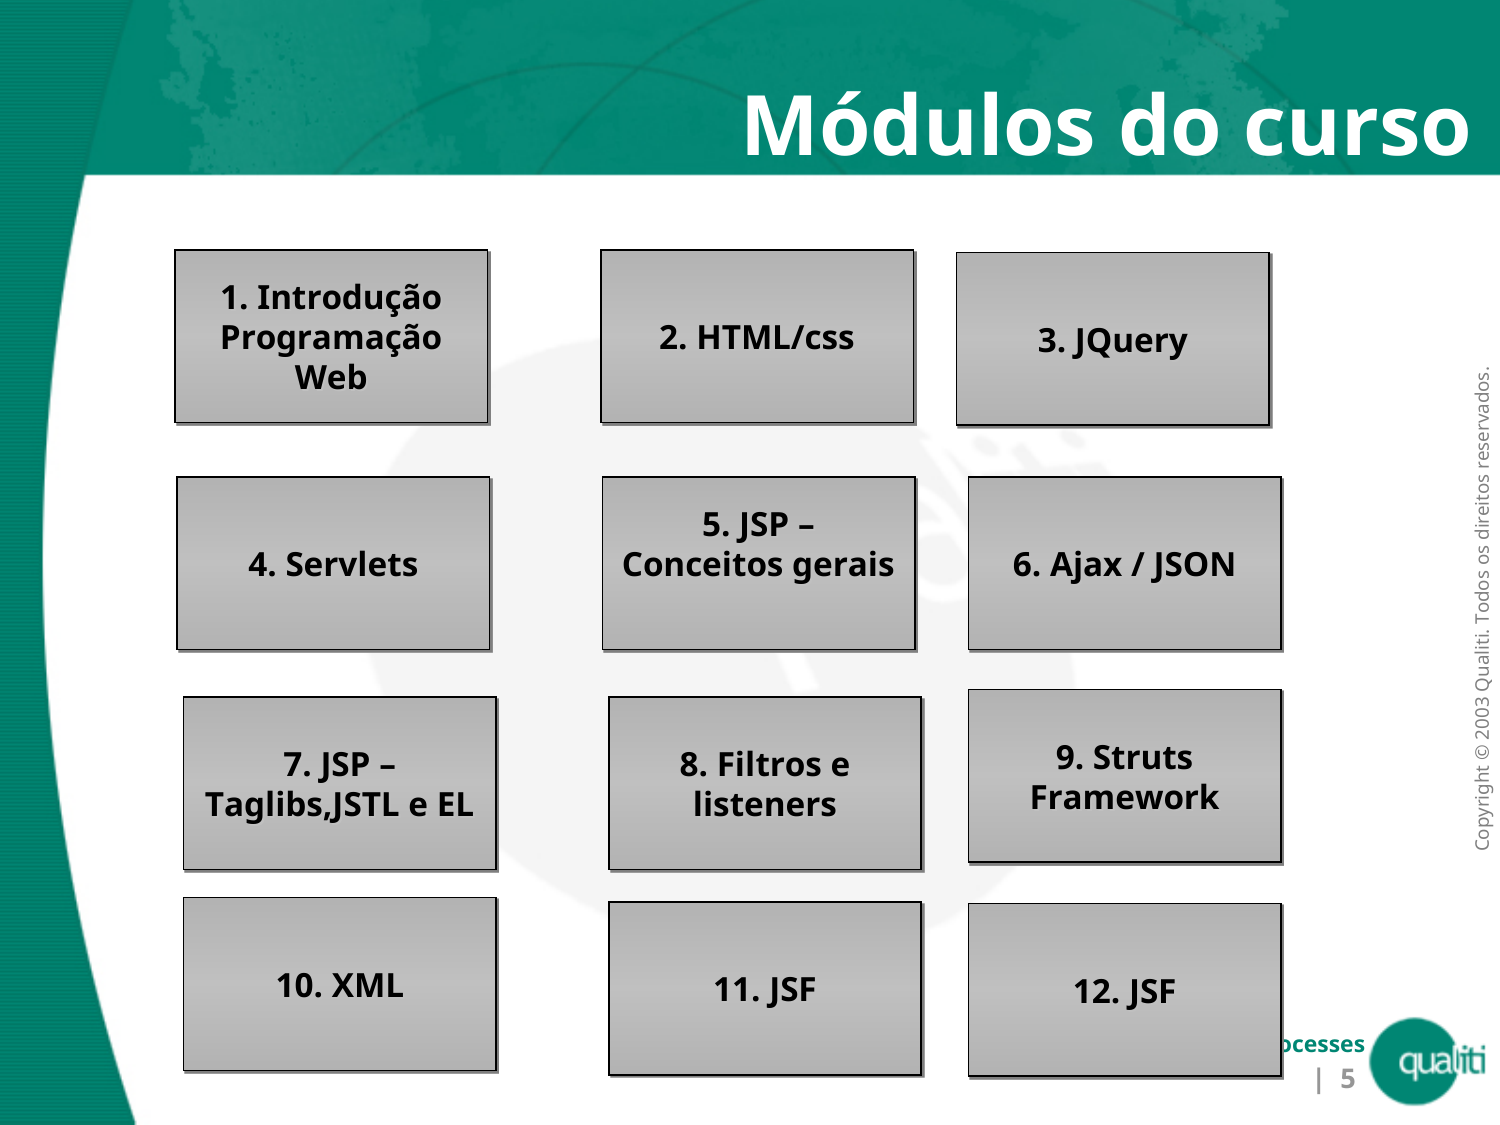

# Módulos do curso
1. Introdução Programação Web
2. HTML/css
3. JQuery
4. Servlets
5. JSP – Conceitos gerais
6. Ajax / JSON
9. Struts Framework
7. JSP – Taglibs,JSTL e EL
8. Filtros e listeners
10. XML
11. JSF
12. JSF